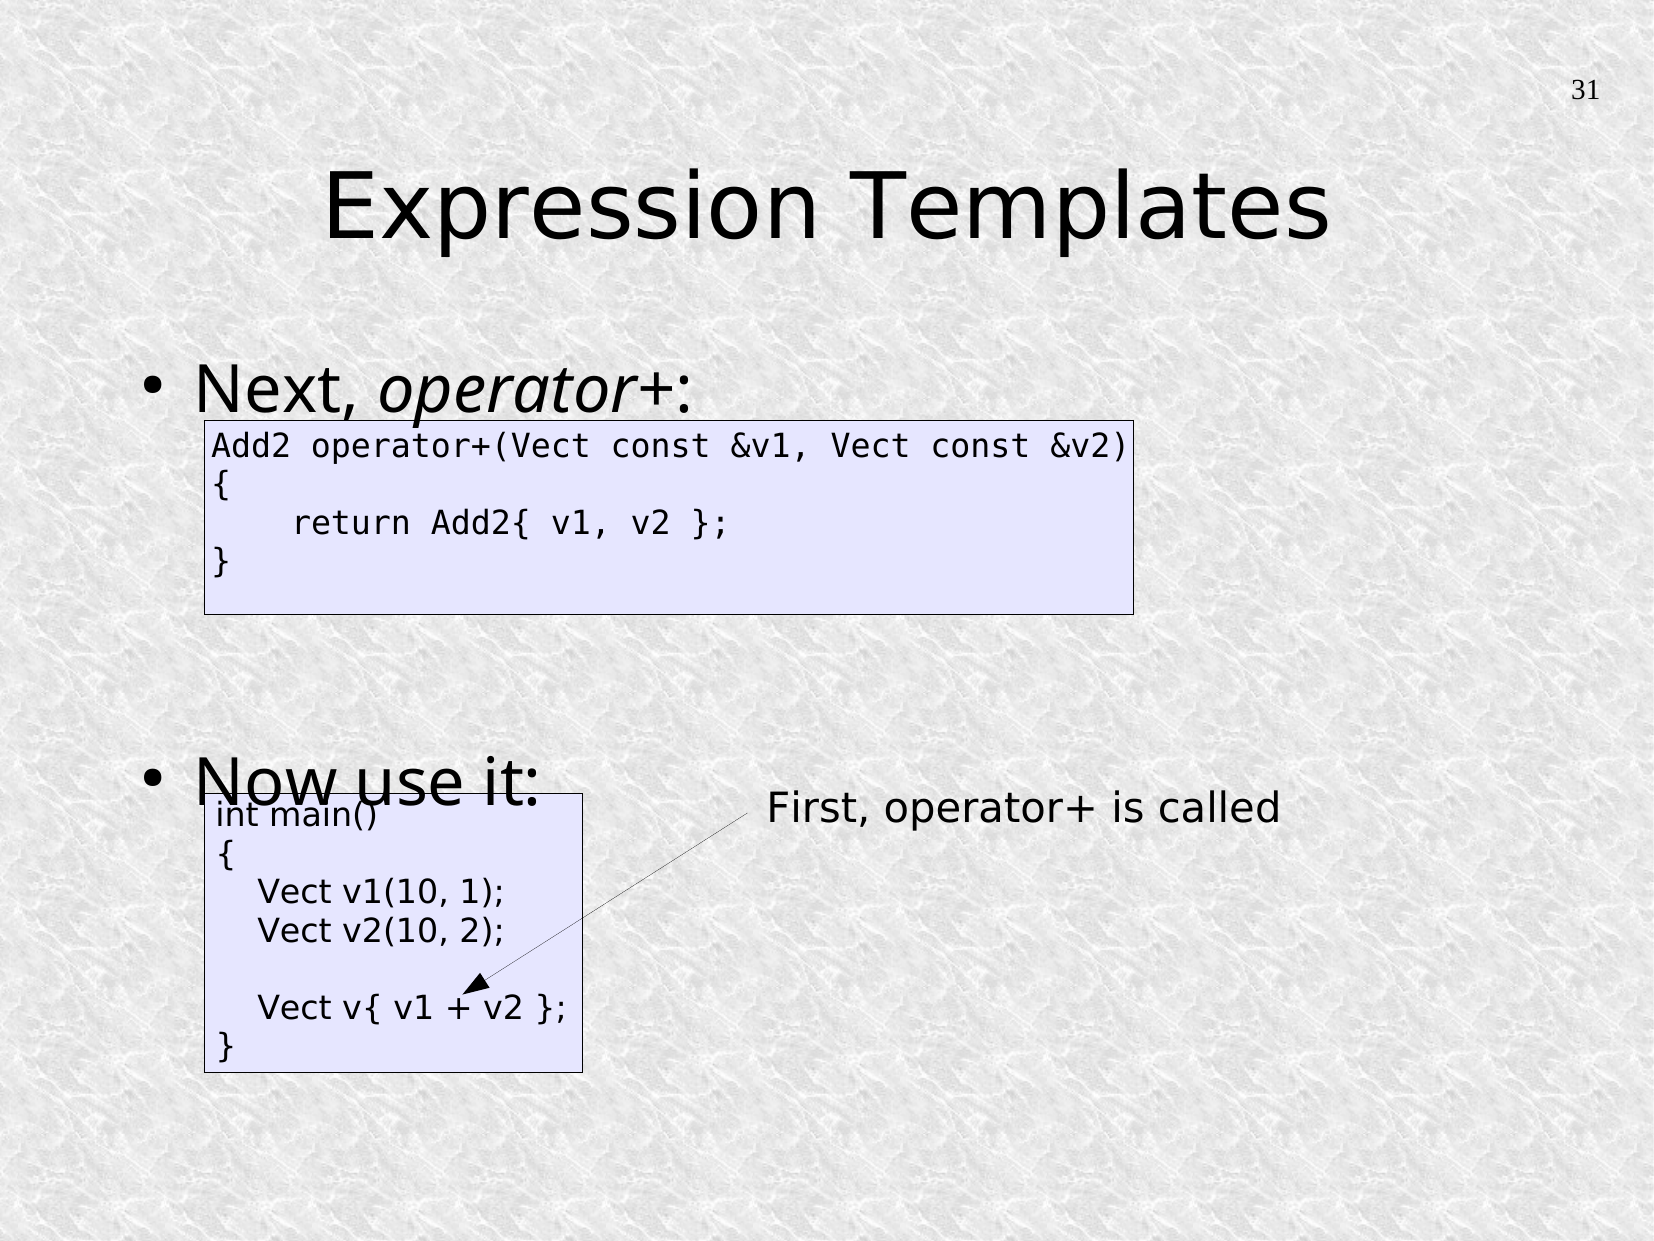

31
# Expression Templates
Next, operator+:
Now use it:
Add2 operator+(Vect const &v1, Vect const &v2)
{
 return Add2{ v1, v2 };
}
First, operator+ is called
int main()
{
 Vect v1(10, 1);
 Vect v2(10, 2);
 Vect v{ v1 + v2 };
}